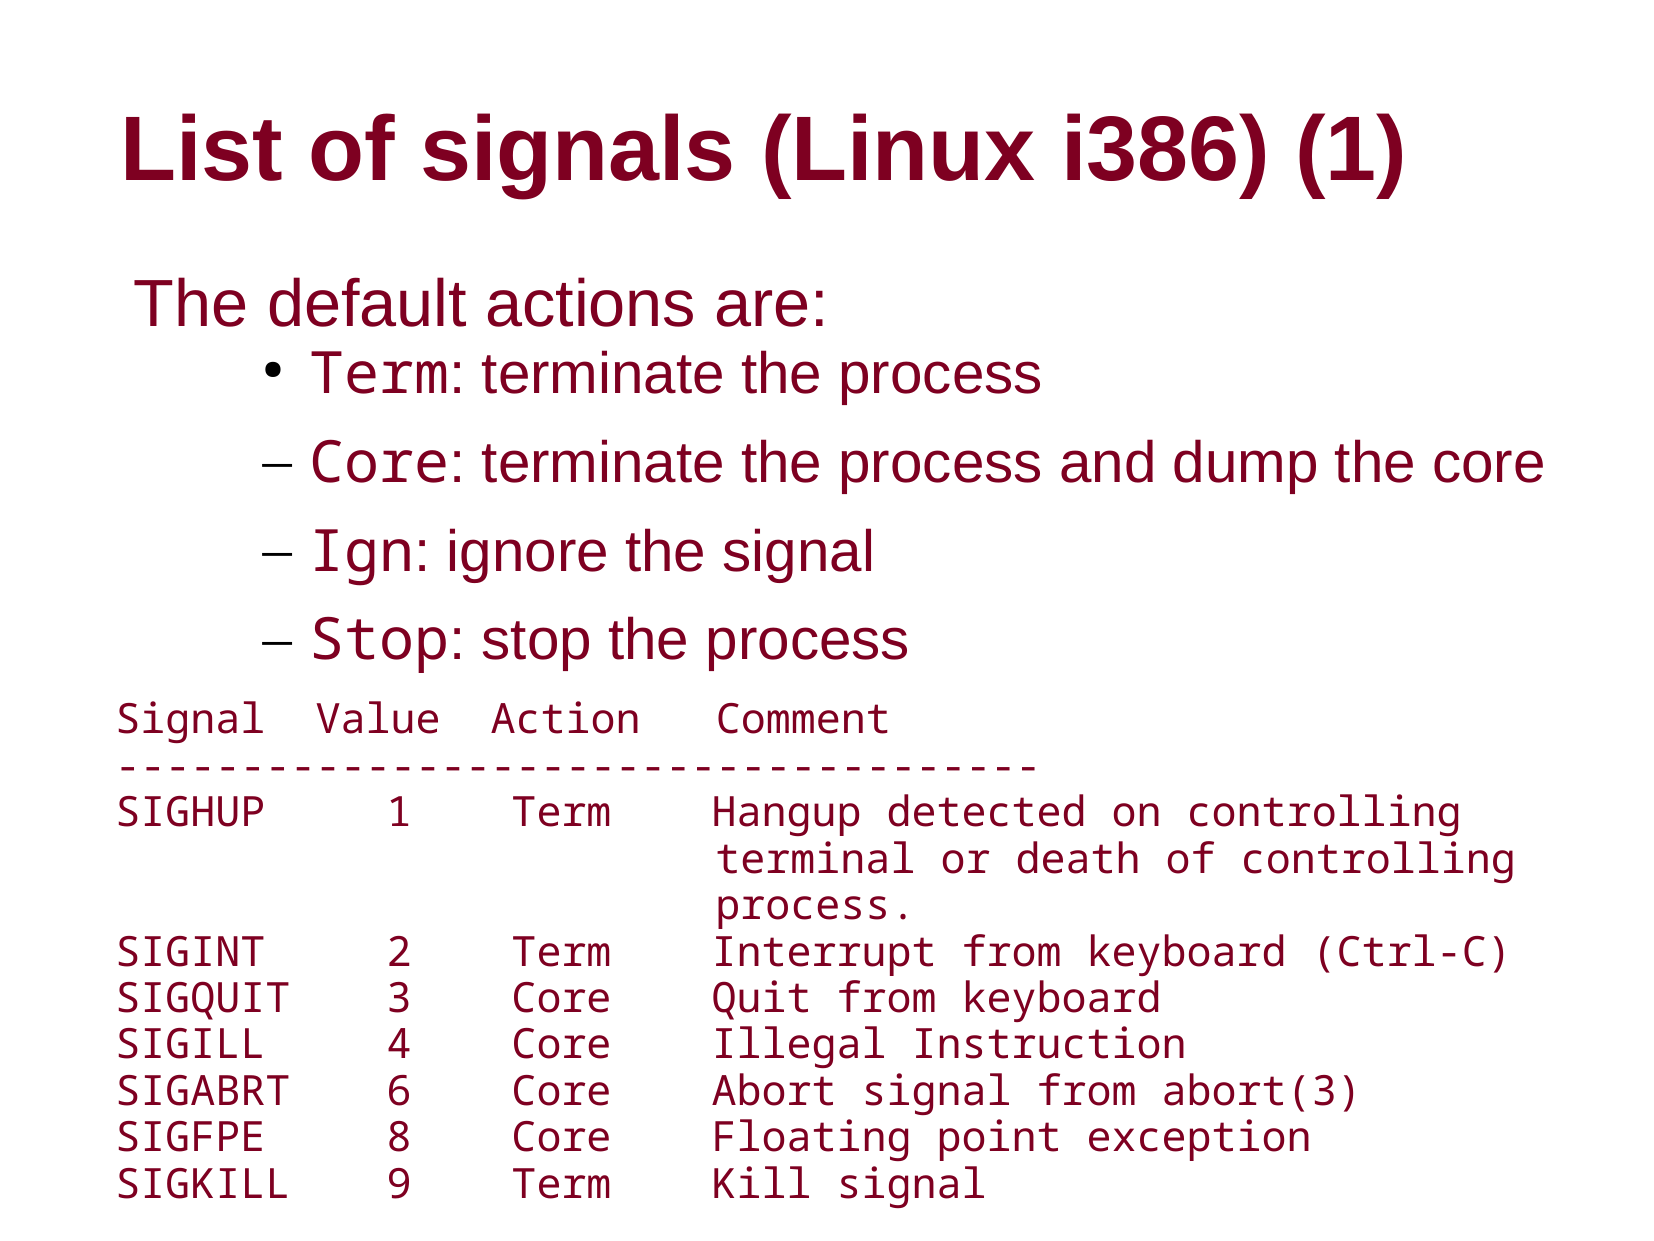

# List of signals (Linux i386) (1)
 The default actions are:
Term: terminate the process
Core: terminate the process and dump the core
Ign: ignore the signal
Stop: stop the process
Signal Value Action Comment
-------------------------------------
SIGHUP	 1	 Term Hangup detected on controlling
 terminal or death of controlling
 process.
SIGINT	 2	 Term Interrupt from keyboard (Ctrl-C)
SIGQUIT	 3	 Core Quit from keyboard
SIGILL	 4	 Core Illegal Instruction
SIGABRT	 6	 Core Abort signal from abort(3)
SIGFPE	 8	 Core Floating point exception
SIGKILL	 9	 Term Kill signal